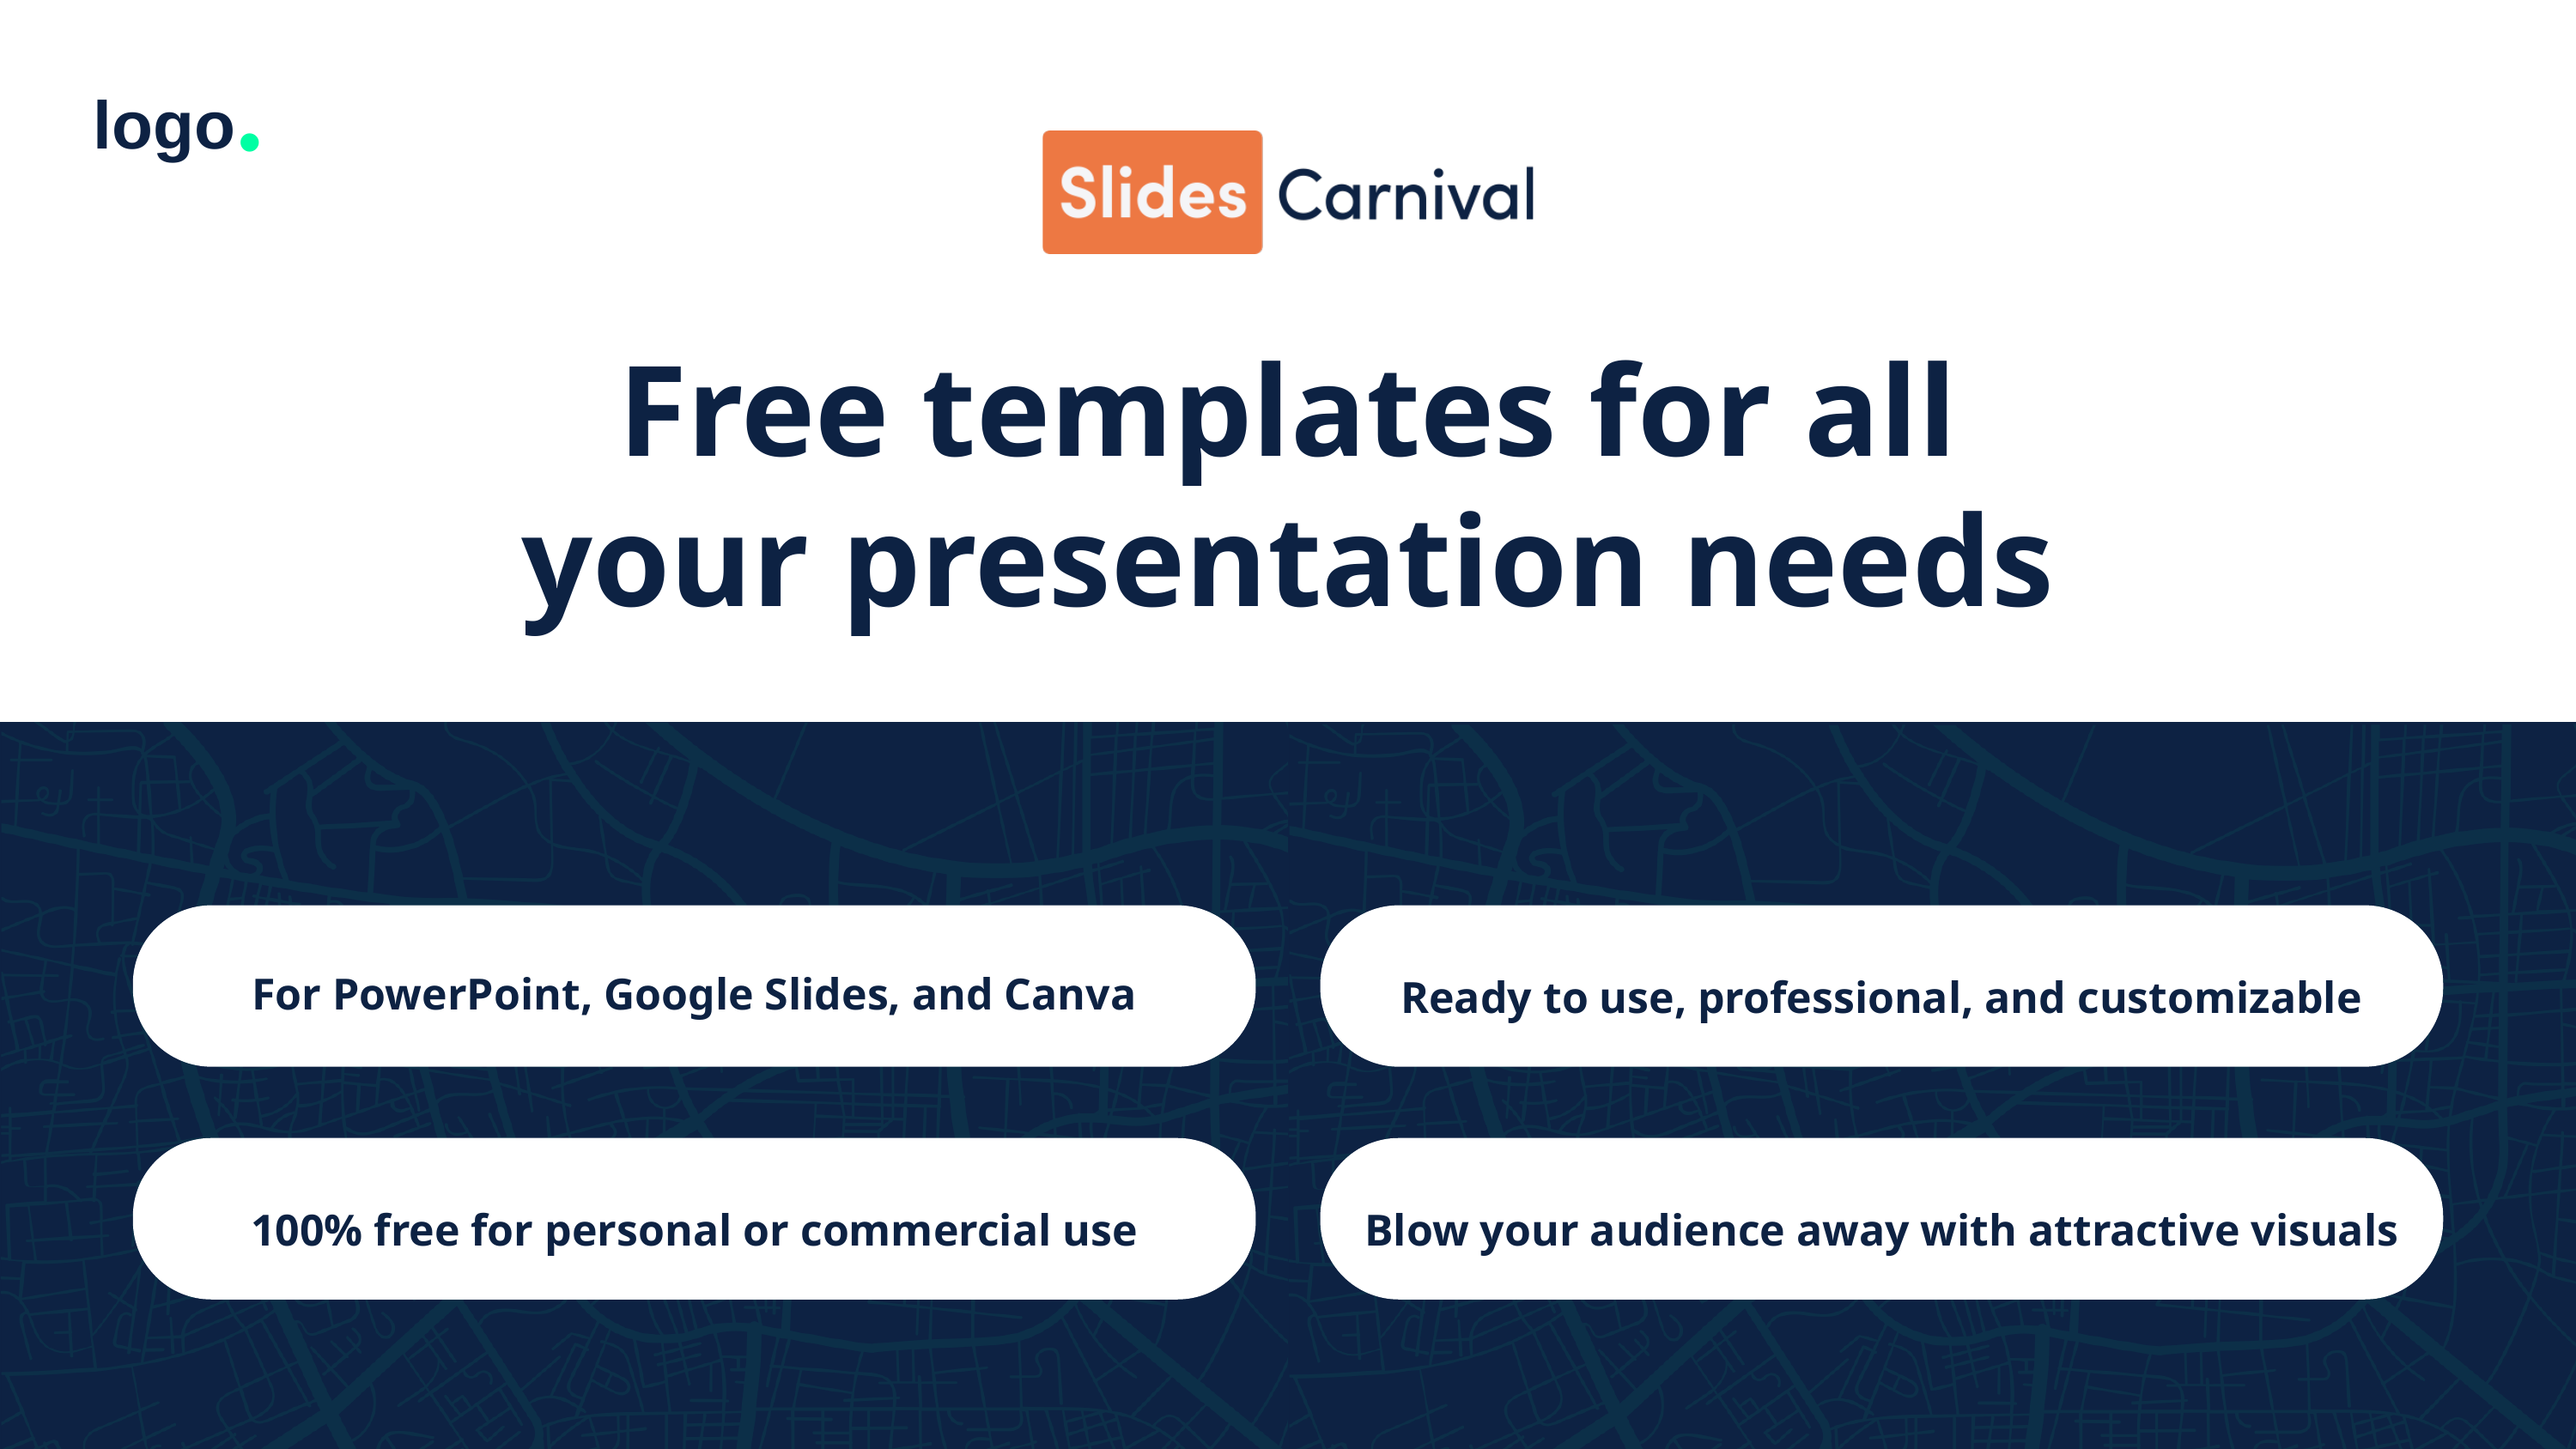

logo
•
Free templates for all your presentation needs
For PowerPoint, Google Slides, and Canva
Ready to use, professional, and customizable
100% free for personal or commercial use
Blow your audience away with attractive visuals